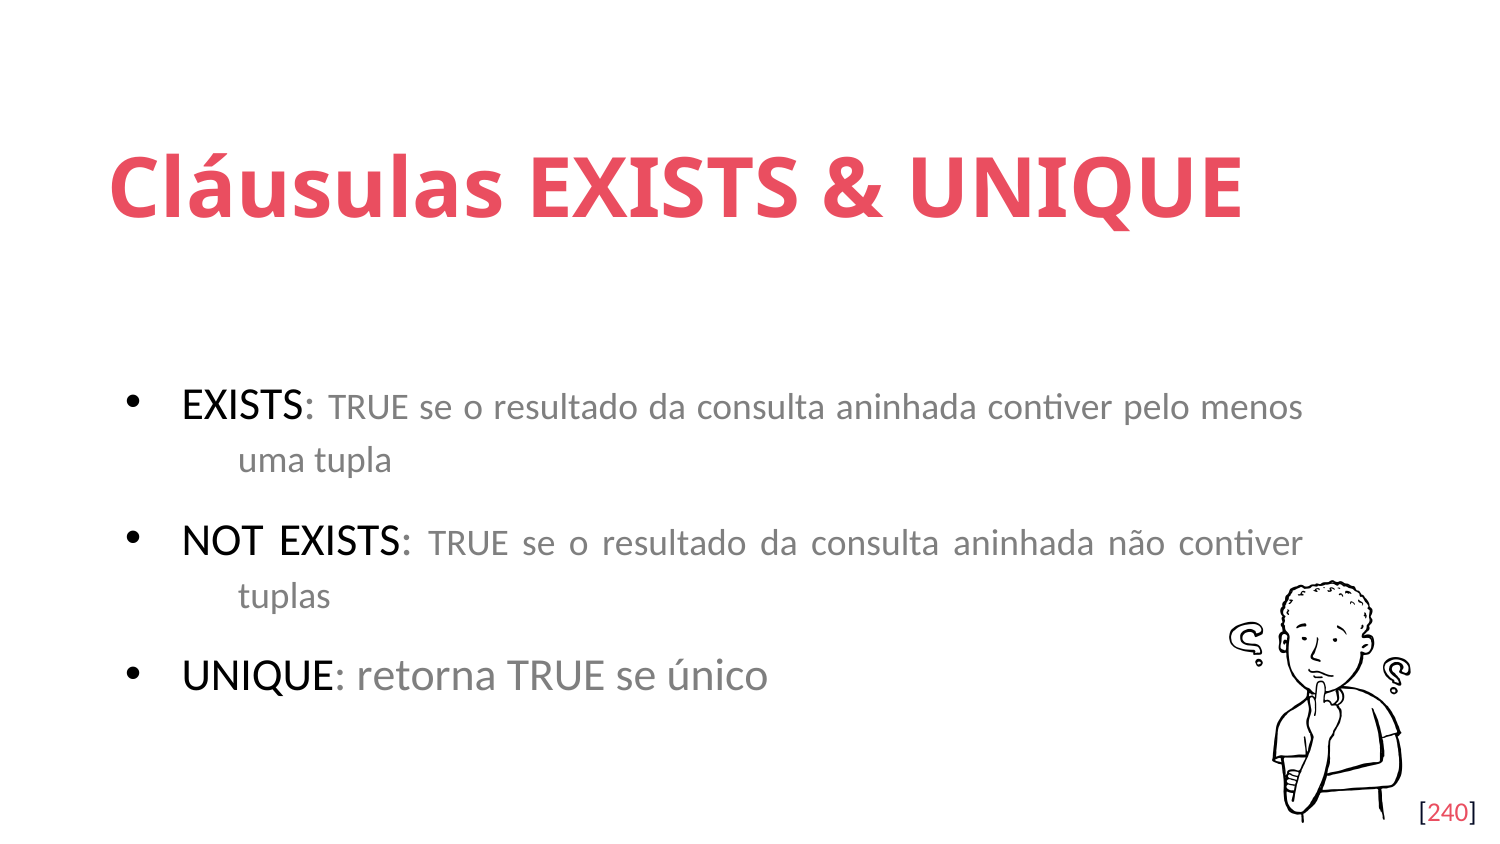

Cláusulas EXISTS & UNIQUE
EXISTS: TRUE se o resultado da consulta aninhada contiver pelo menos uma tupla
NOT EXISTS: TRUE se o resultado da consulta aninhada não contiver tuplas
UNIQUE: retorna TRUE se único